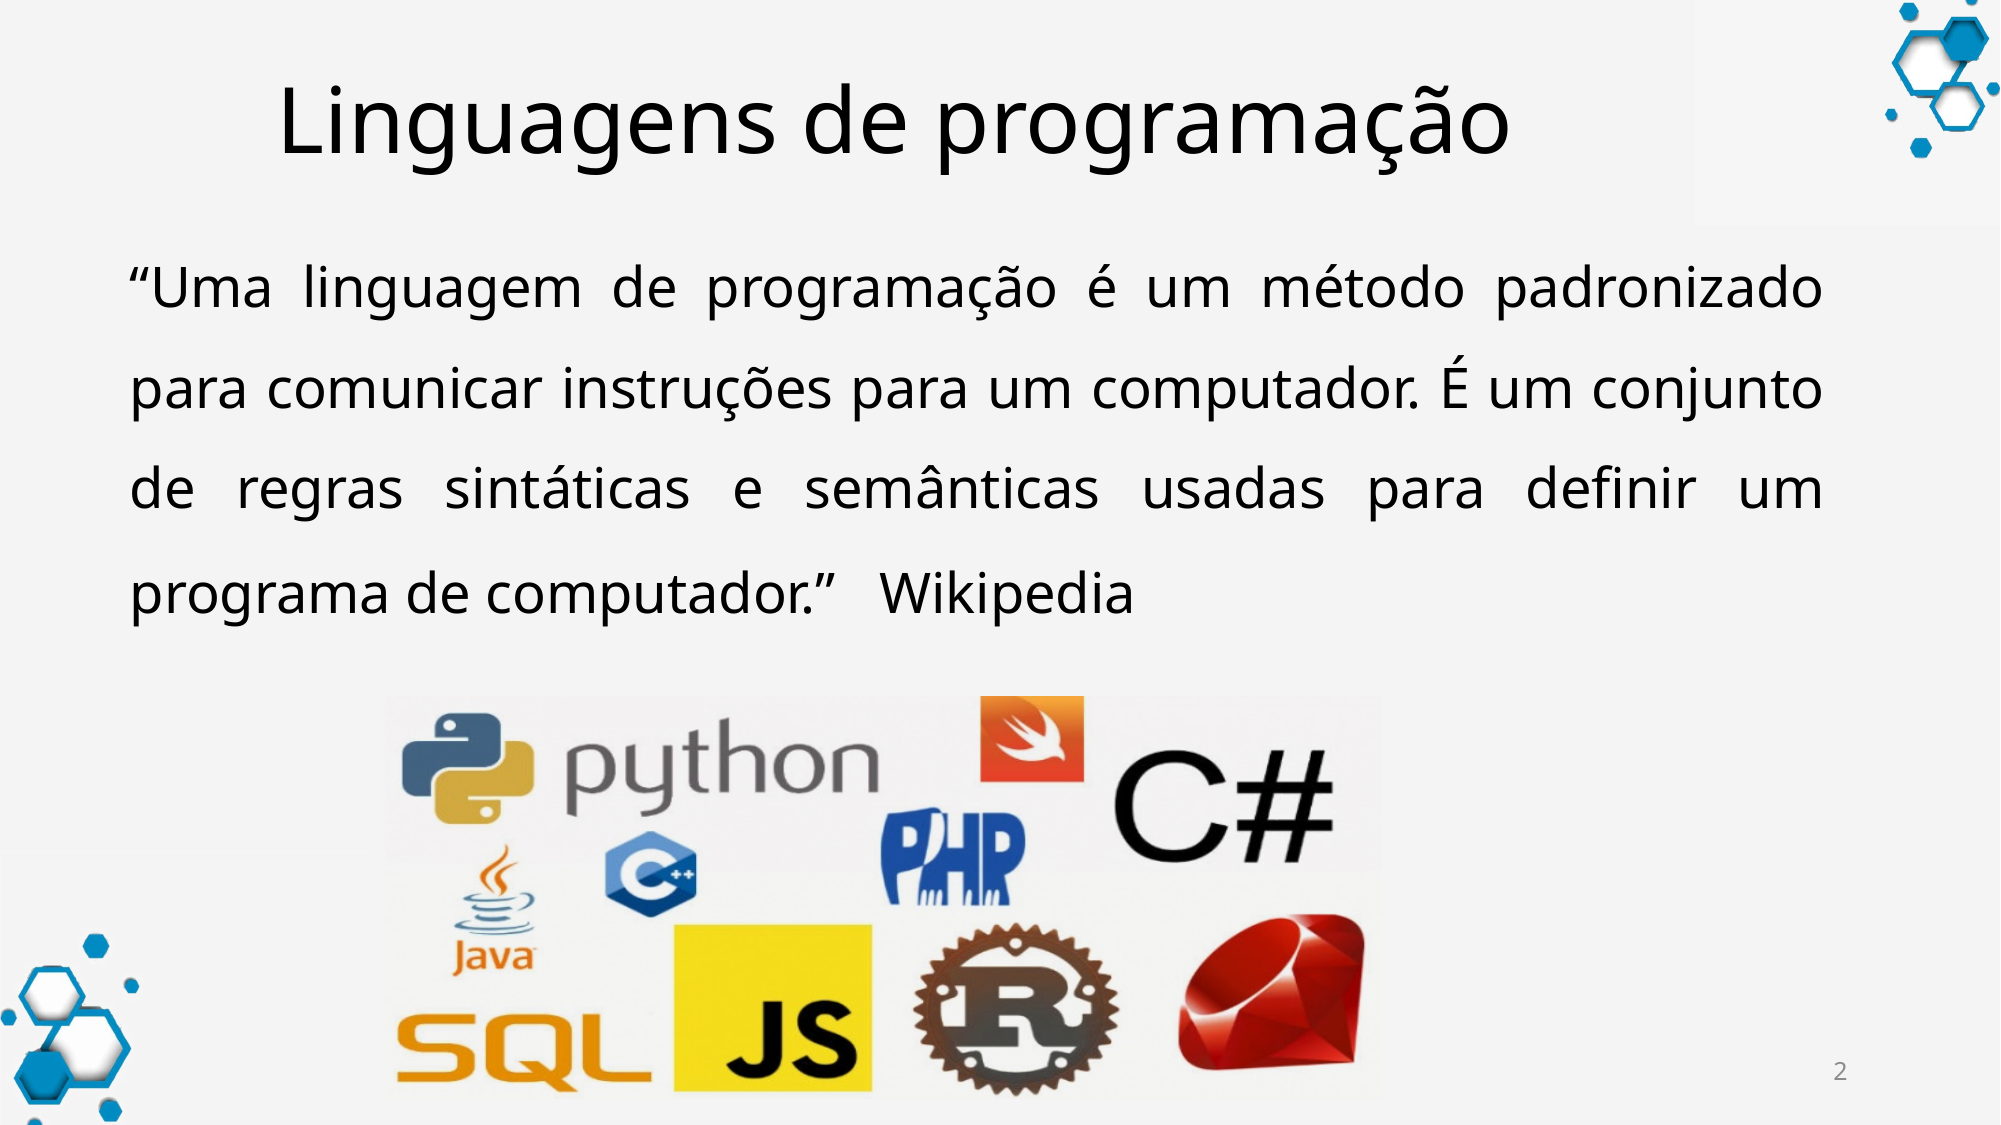

# Linguagens de programação
“Uma linguagem de programação é um método padronizado para comunicar instruções para um computador. É um conjunto de regras sintáticas e semânticas usadas para definir um programa de computador.” Wikipedia